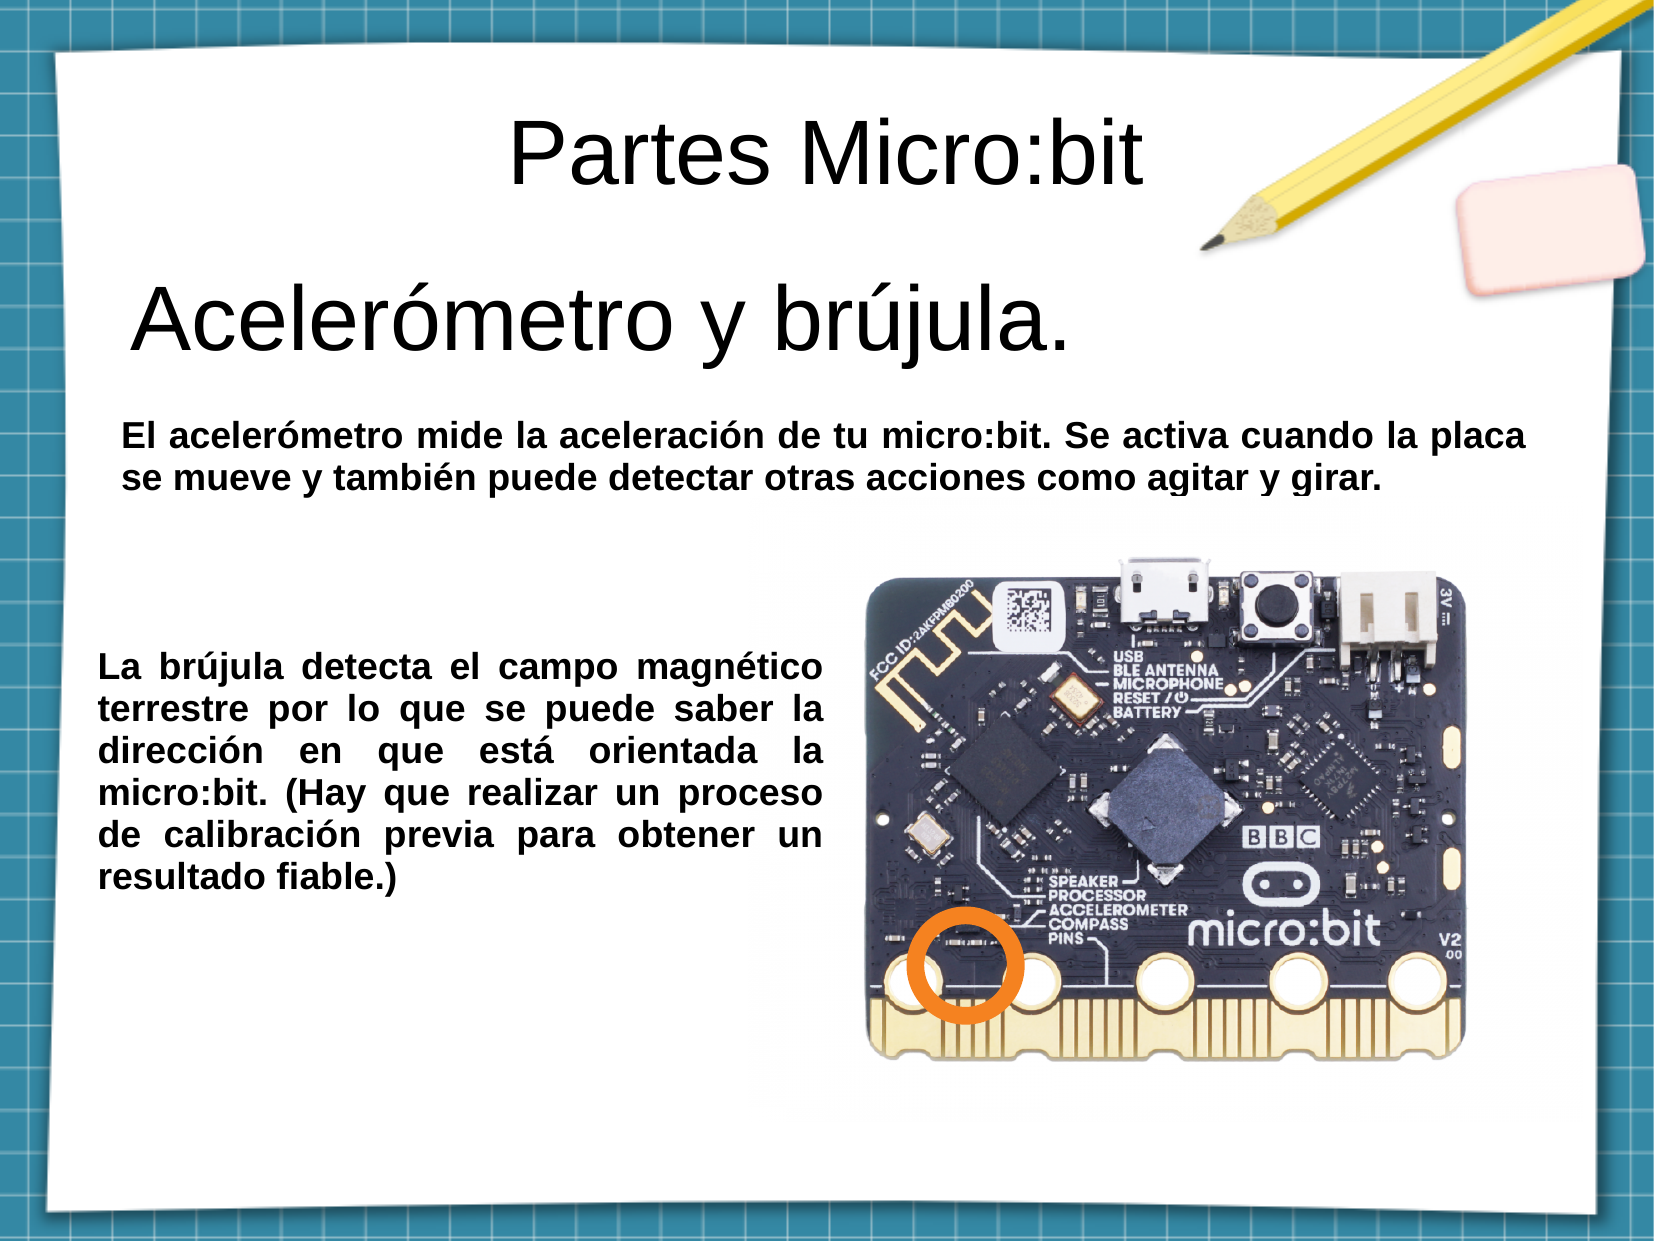

# Partes Micro:bit
Acelerómetro y brújula.
El acelerómetro mide la aceleración de tu micro:bit. Se activa cuando la placa se mueve y también puede detectar otras acciones como agitar y girar.
La brújula detecta el campo magnético terrestre por lo que se puede saber la dirección en que está orientada la micro:bit. (Hay que realizar un proceso de calibración previa para obtener un resultado fiable.)